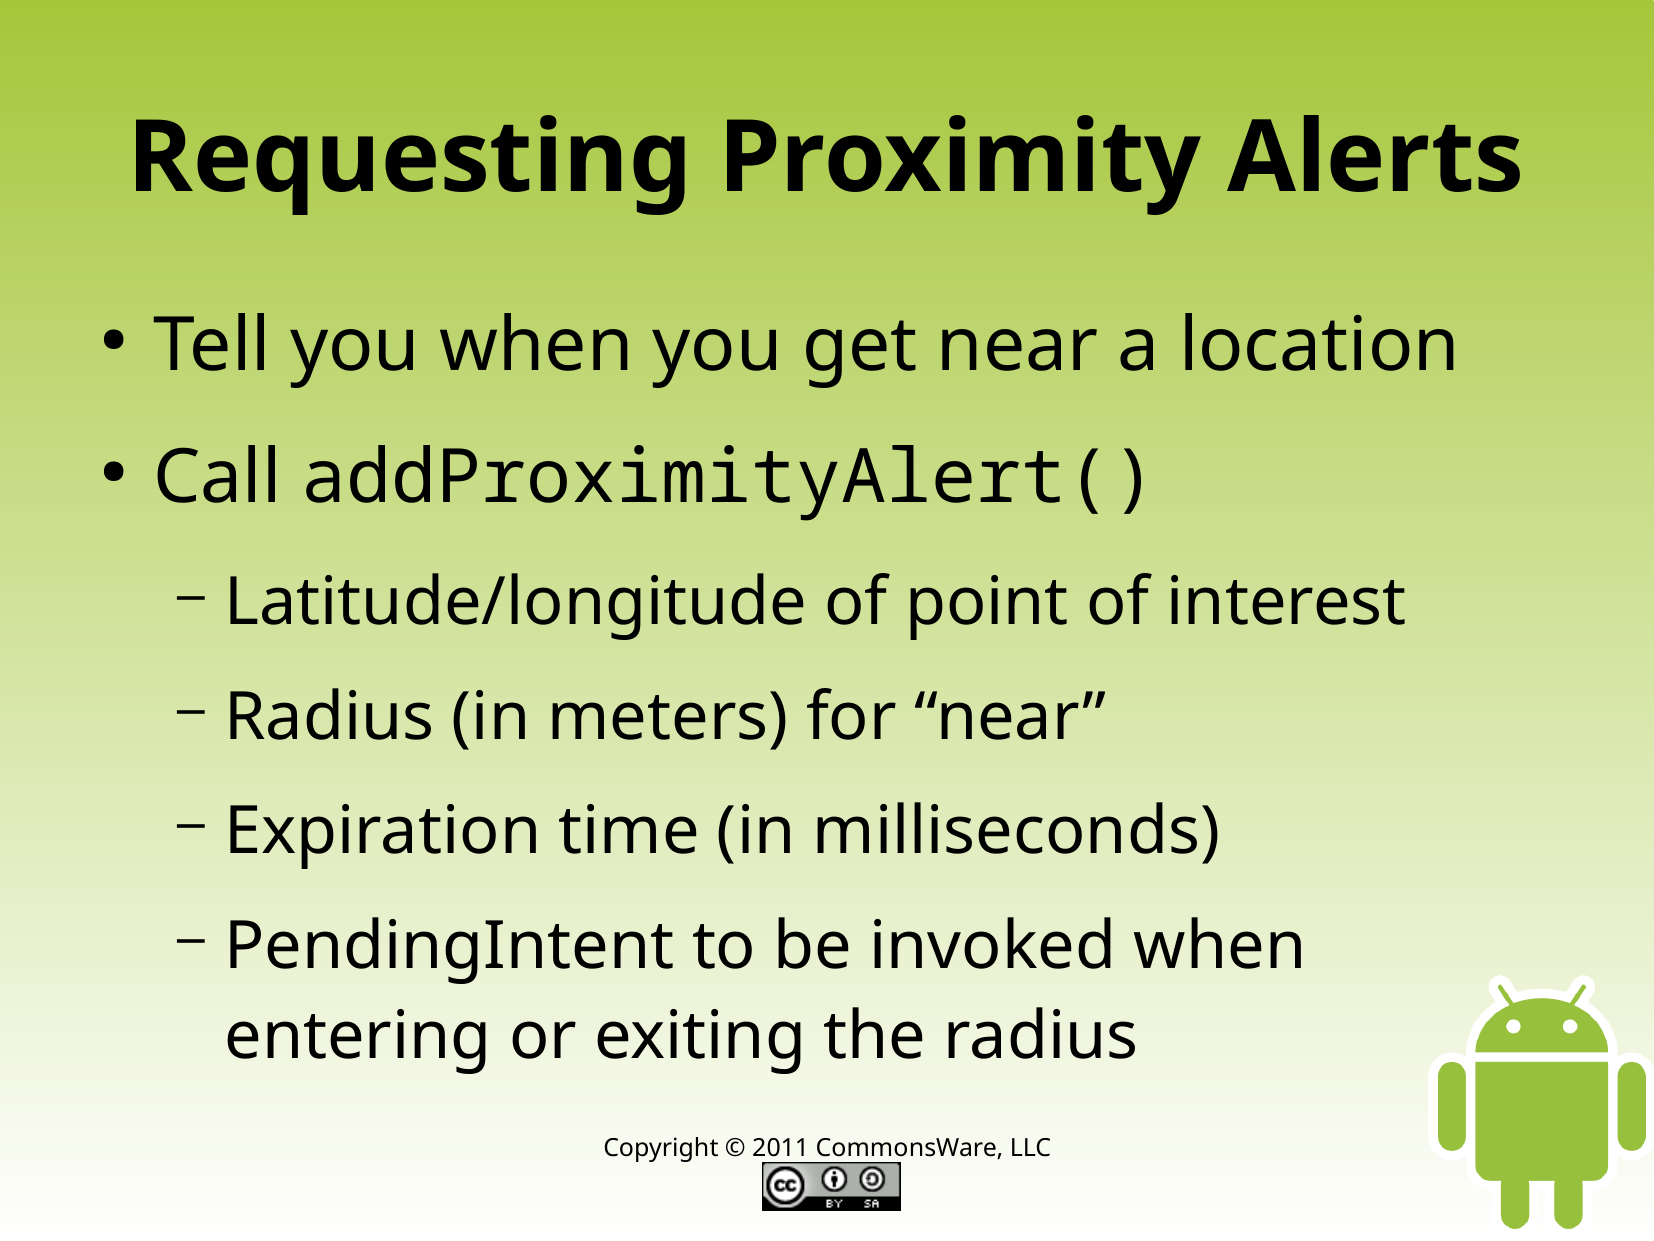

# Requesting Proximity Alerts
Tell you when you get near a location
Call addProximityAlert()
Latitude/longitude of point of interest
Radius (in meters) for “near”
Expiration time (in milliseconds)
PendingIntent to be invoked when
entering or exiting the radius